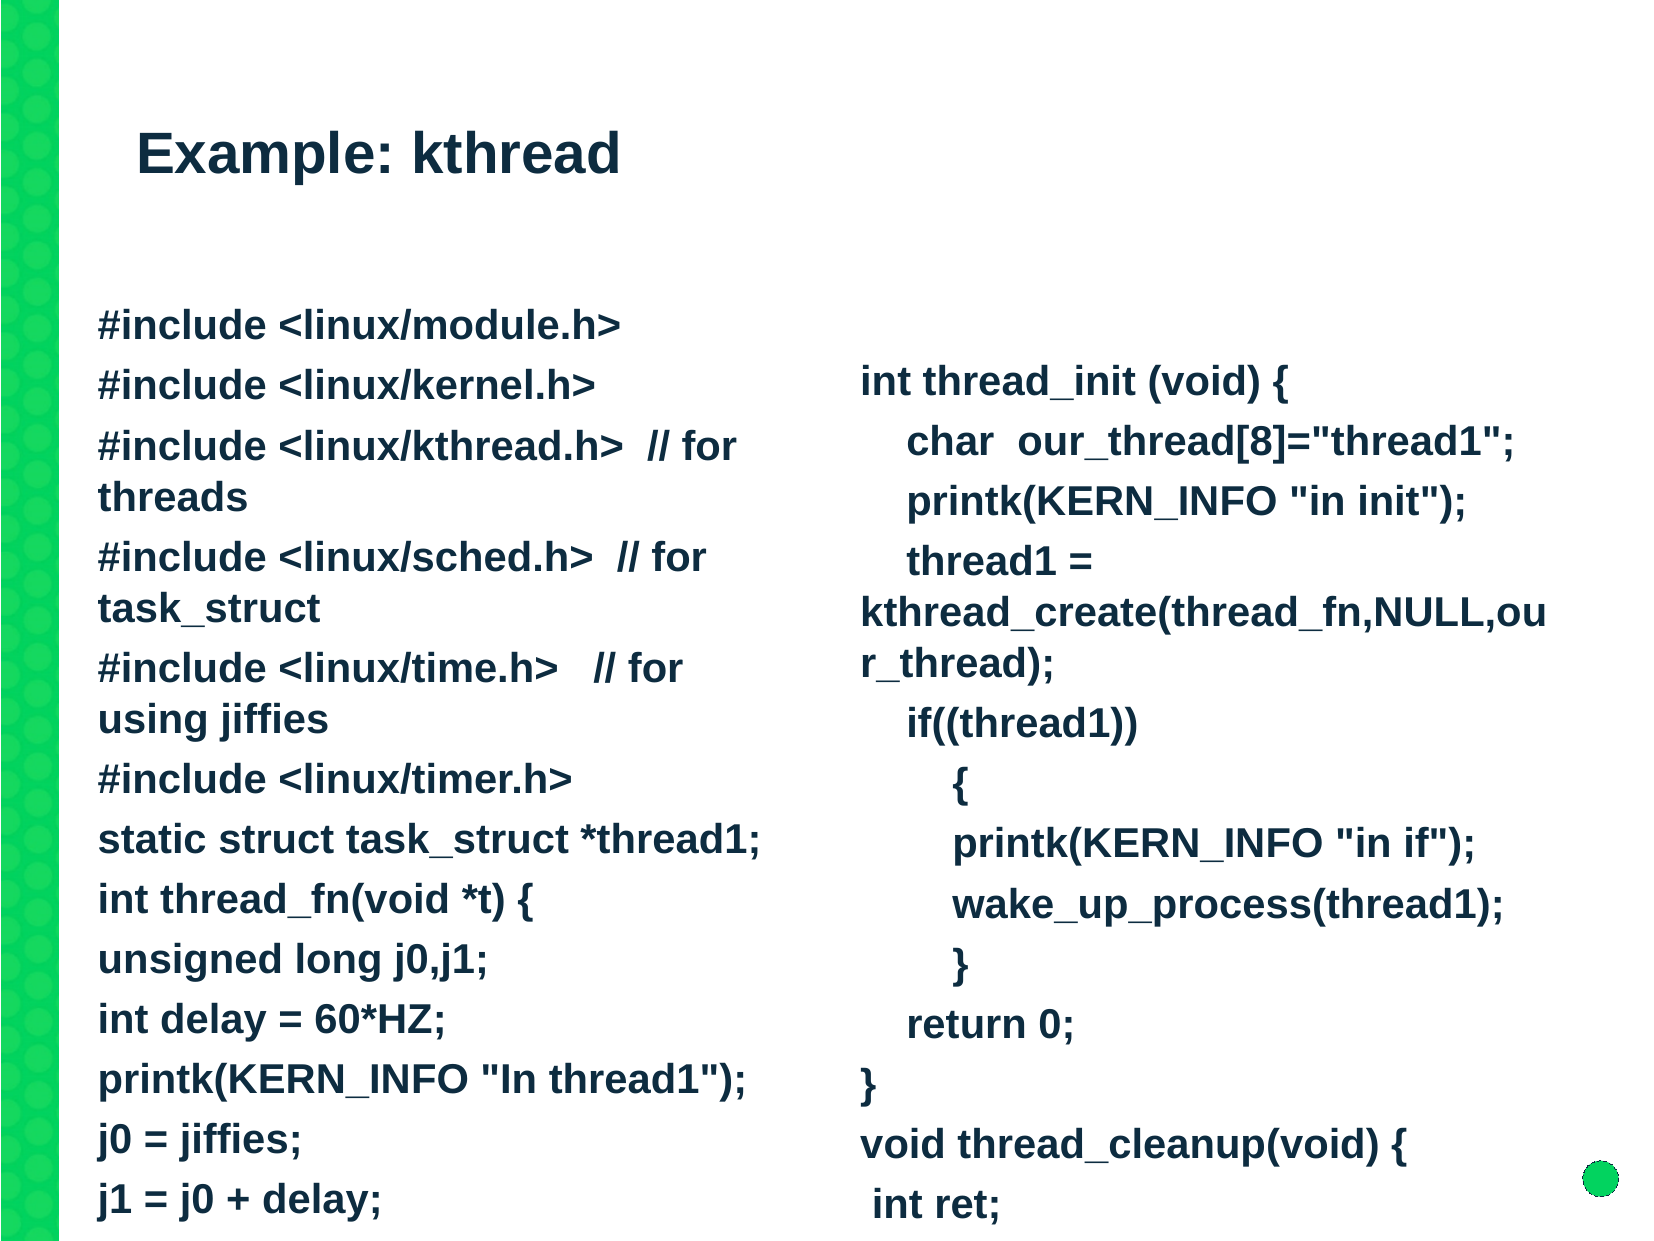

# Example: kthread
#include <linux/module.h>
#include <linux/kernel.h>
#include <linux/kthread.h> // for threads
#include <linux/sched.h> // for task_struct
#include <linux/time.h> // for using jiffies
#include <linux/timer.h>
static struct task_struct *thread1;
int thread_fn(void *t) {
unsigned long j0,j1;
int delay = 60*HZ;
printk(KERN_INFO "In thread1");
j0 = jiffies;
j1 = j0 + delay;
while (time_before(jiffies, j1))
 schedule();
Return 0;
}
int thread_init (void) {
 char our_thread[8]="thread1";
 printk(KERN_INFO "in init");
 thread1 = kthread_create(thread_fn,NULL,our_thread);
 if((thread1))
 {
 printk(KERN_INFO "in if");
 wake_up_process(thread1);
 }
 return 0;
}
void thread_cleanup(void) {
 int ret;
 ret = kthread_stop(thread1);
 if(!ret)
 printk(KERN_INFO "Thread stopped");
}
MODULE_LICENSE("GPL");
module_init(thread_init);
module_exit(thread_cleanup);